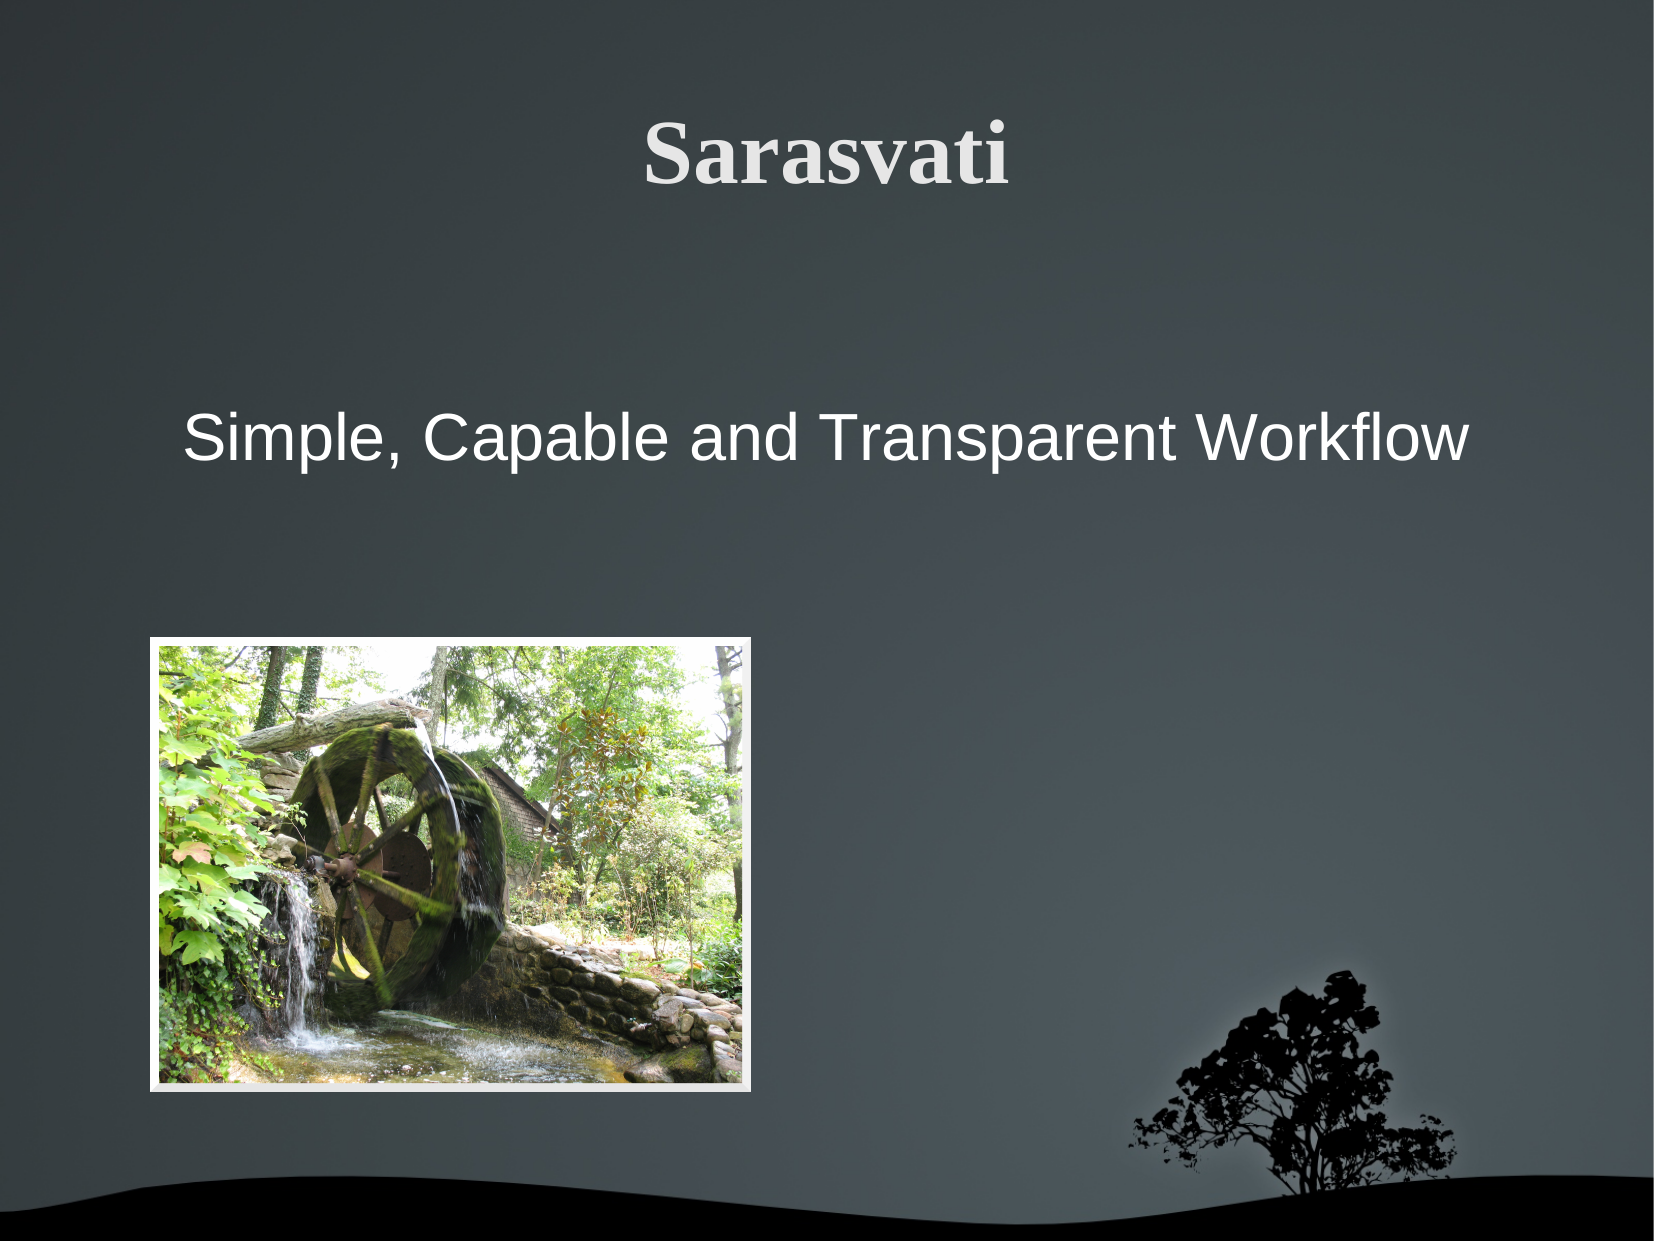

# Sarasvati
Simple, Capable and Transparent Workflow